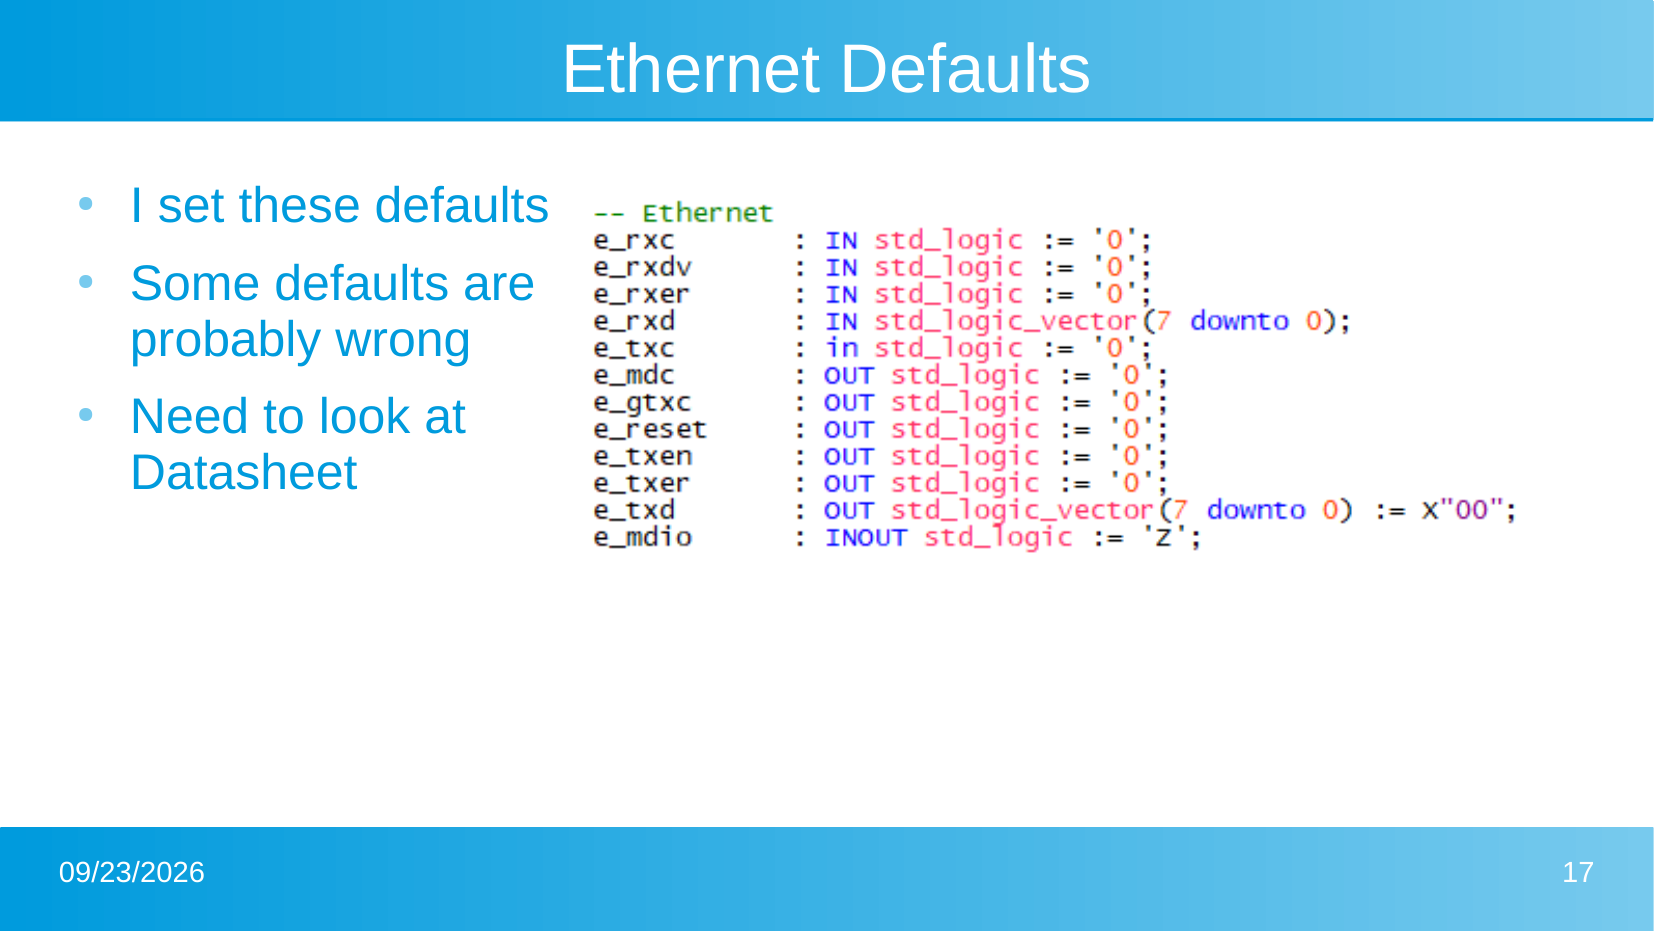

# Ethernet Defaults
I set these defaults
Some defaults are probably wrong
Need to look at Datasheet
17